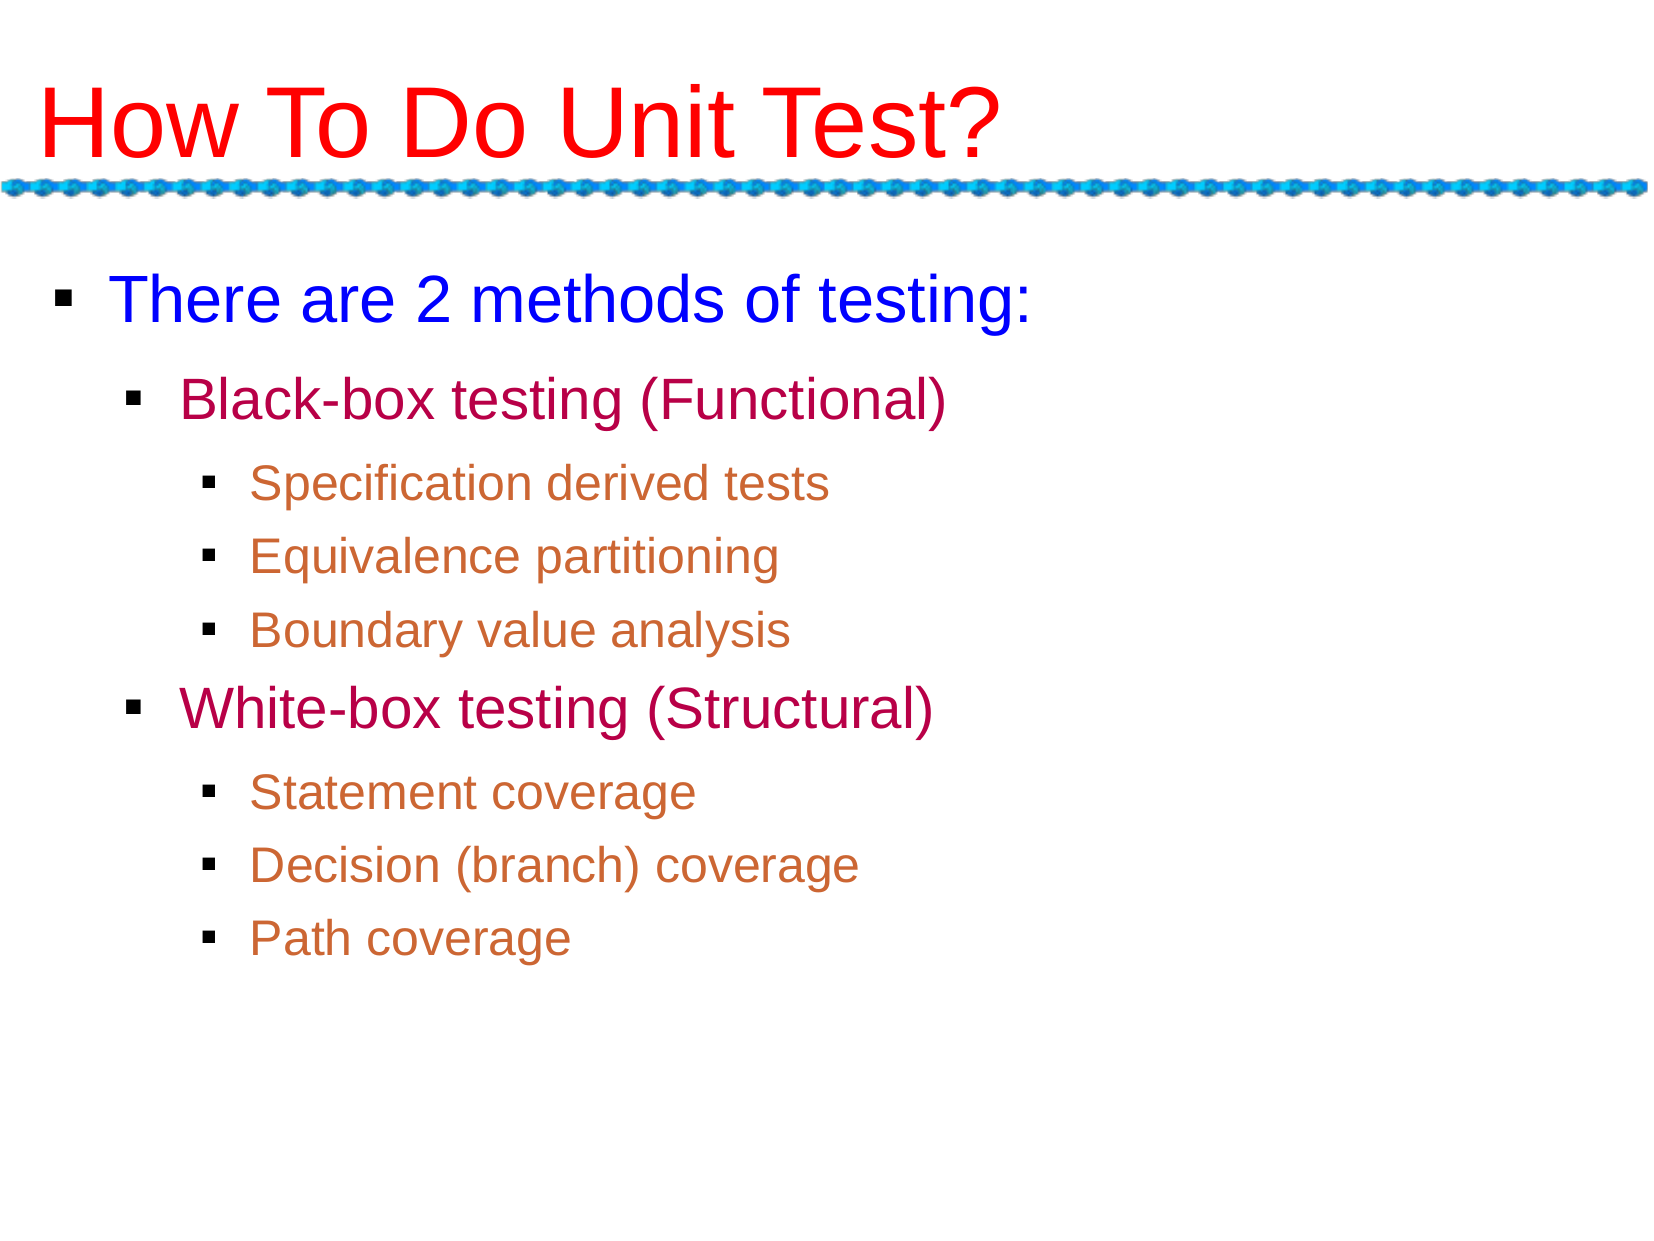

# How To Do Unit Test?
There are 2 methods of testing:
Black-box testing (Functional)
Specification derived tests
Equivalence partitioning
Boundary value analysis
White-box testing (Structural)
Statement coverage
Decision (branch) coverage
Path coverage